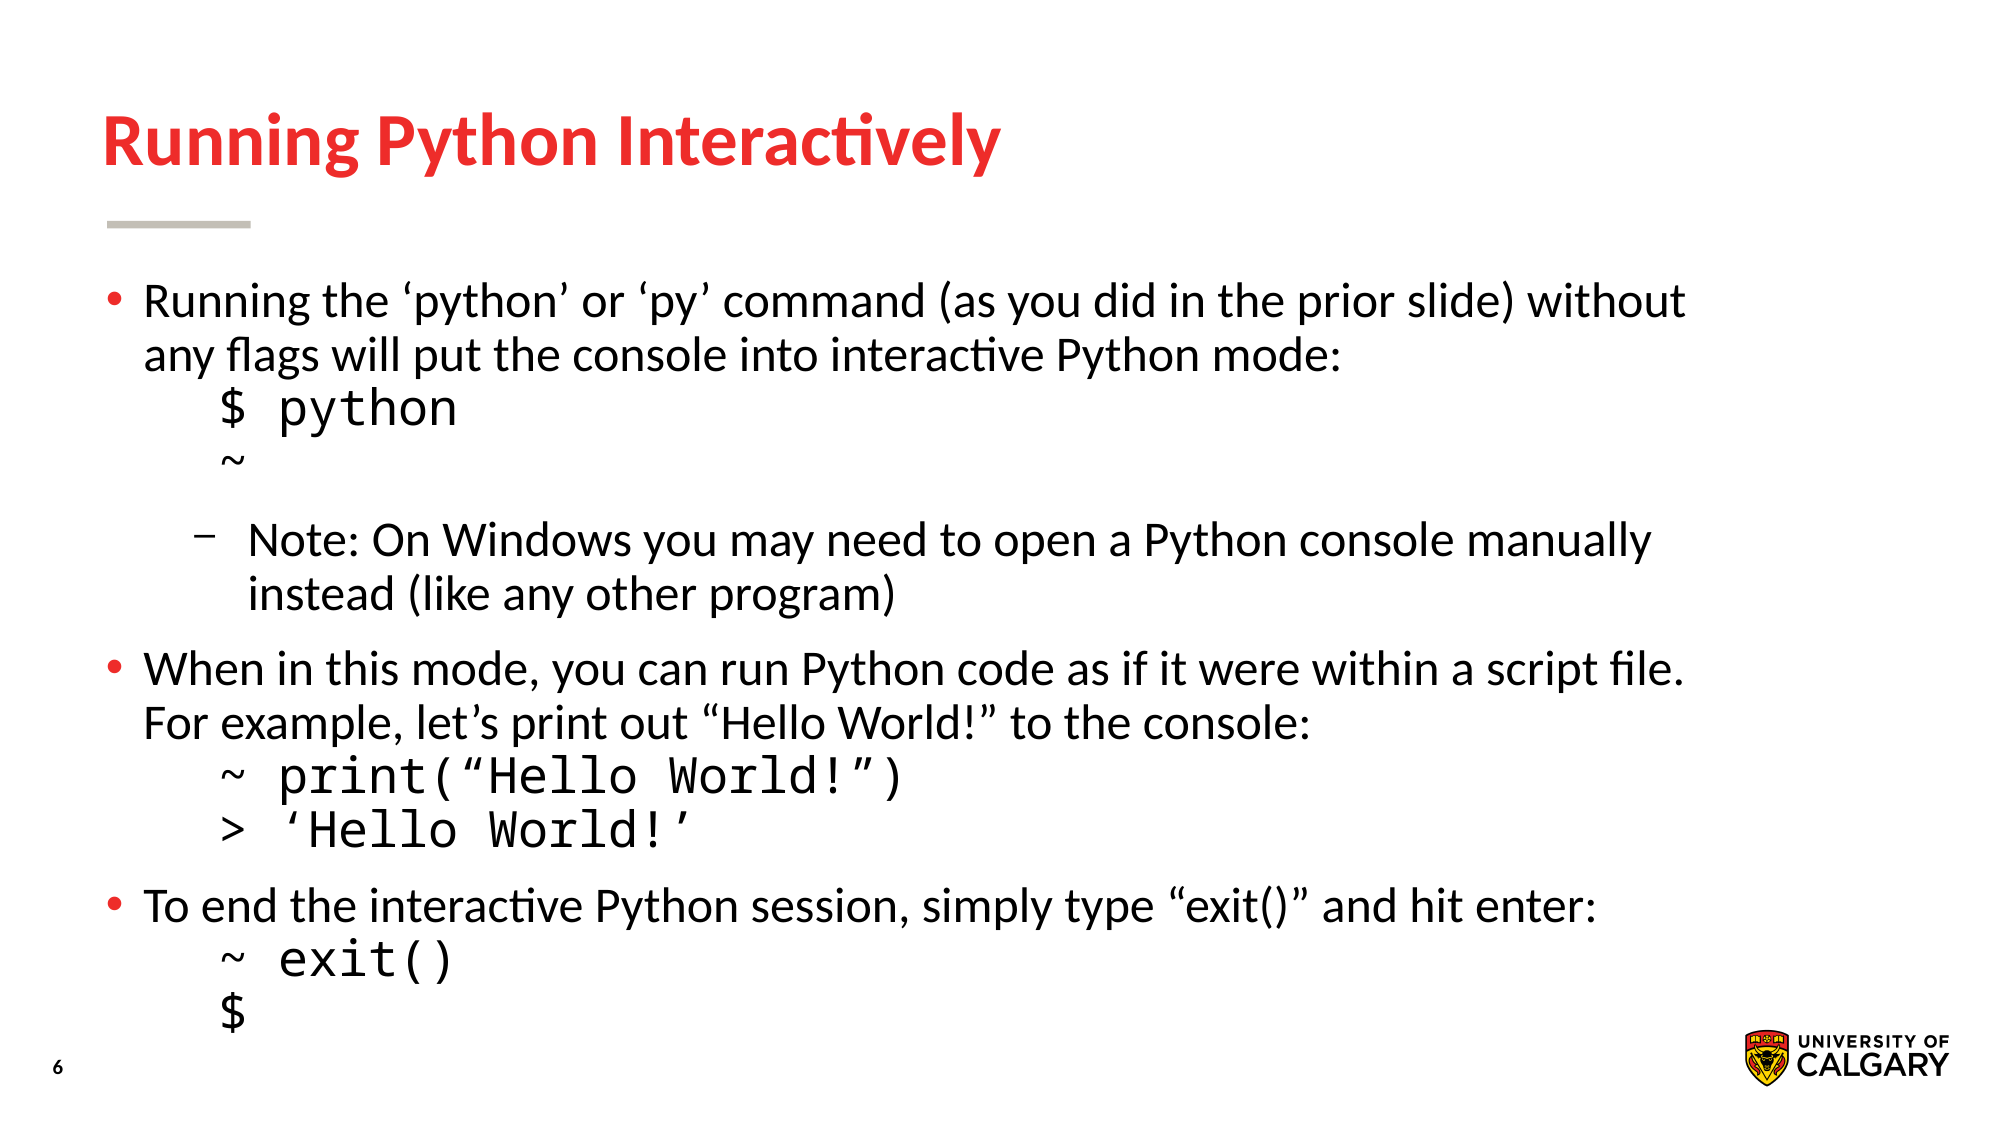

# Running Python Interactively
Running the ‘python’ or ‘py’ command (as you did in the prior slide) without any flags will put the console into interactive Python mode:
	$ python
	~
Note: On Windows you may need to open a Python console manually instead (like any other program)
When in this mode, you can run Python code as if it were within a script file. For example, let’s print out “Hello World!” to the console:
	~ print(“Hello World!”)
	> ‘Hello World!’
To end the interactive Python session, simply type “exit()” and hit enter:
	~ exit()
	$